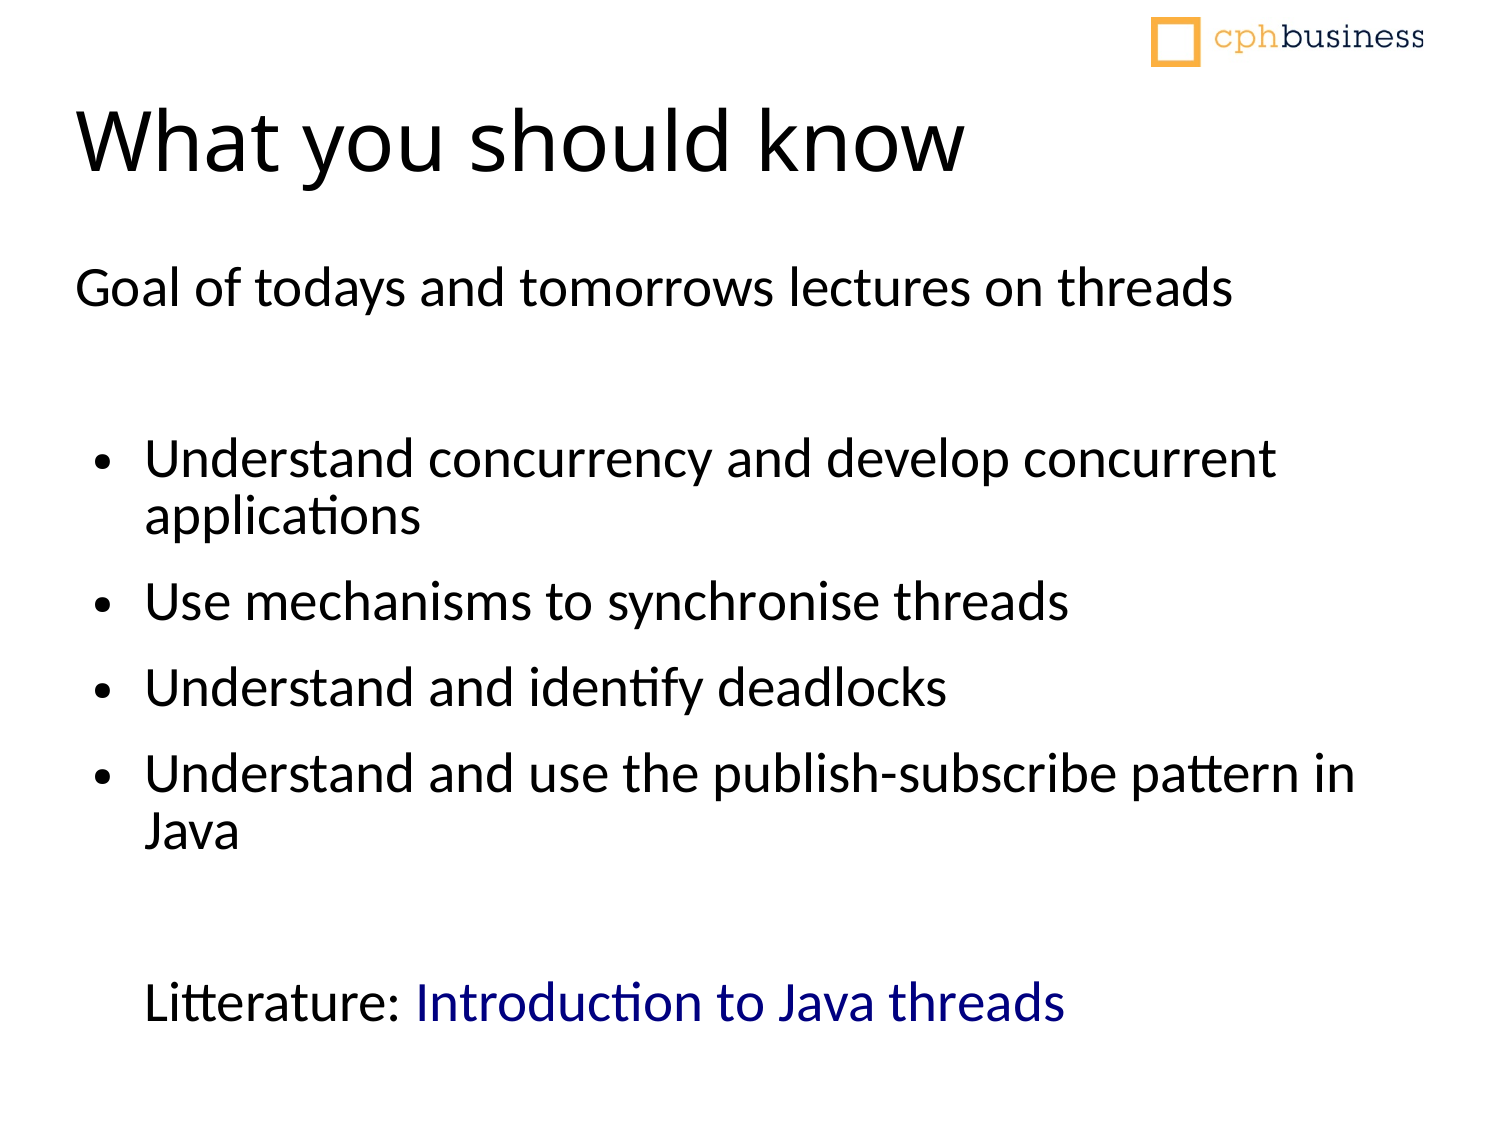

# What you should know
Goal of todays and tomorrows lectures on threads
Understand concurrency and develop concurrent applications
Use mechanisms to synchronise threads
Understand and identify deadlocks
Understand and use the publish-subscribe pattern in Java
Litterature: Introduction to Java threads